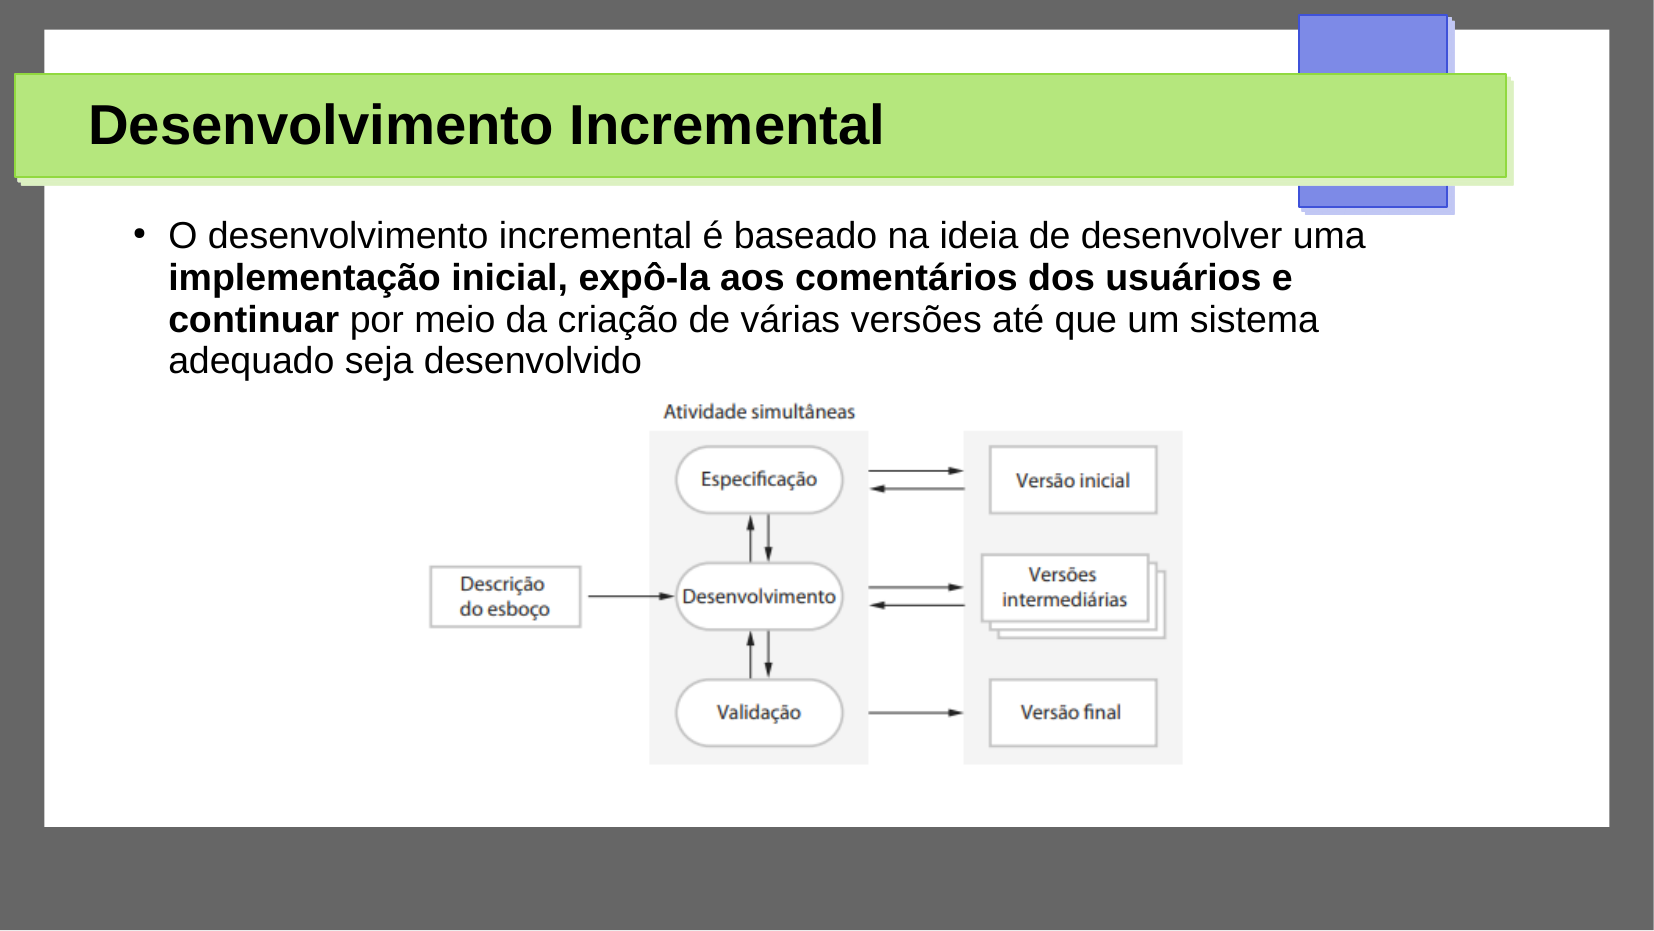

# Desenvolvimento Incremental
O desenvolvimento incremental é baseado na ideia de desenvolver uma implementação inicial, expô-la aos comentários dos usuários e continuar por meio da criação de várias versões até que um sistema adequado seja desenvolvido